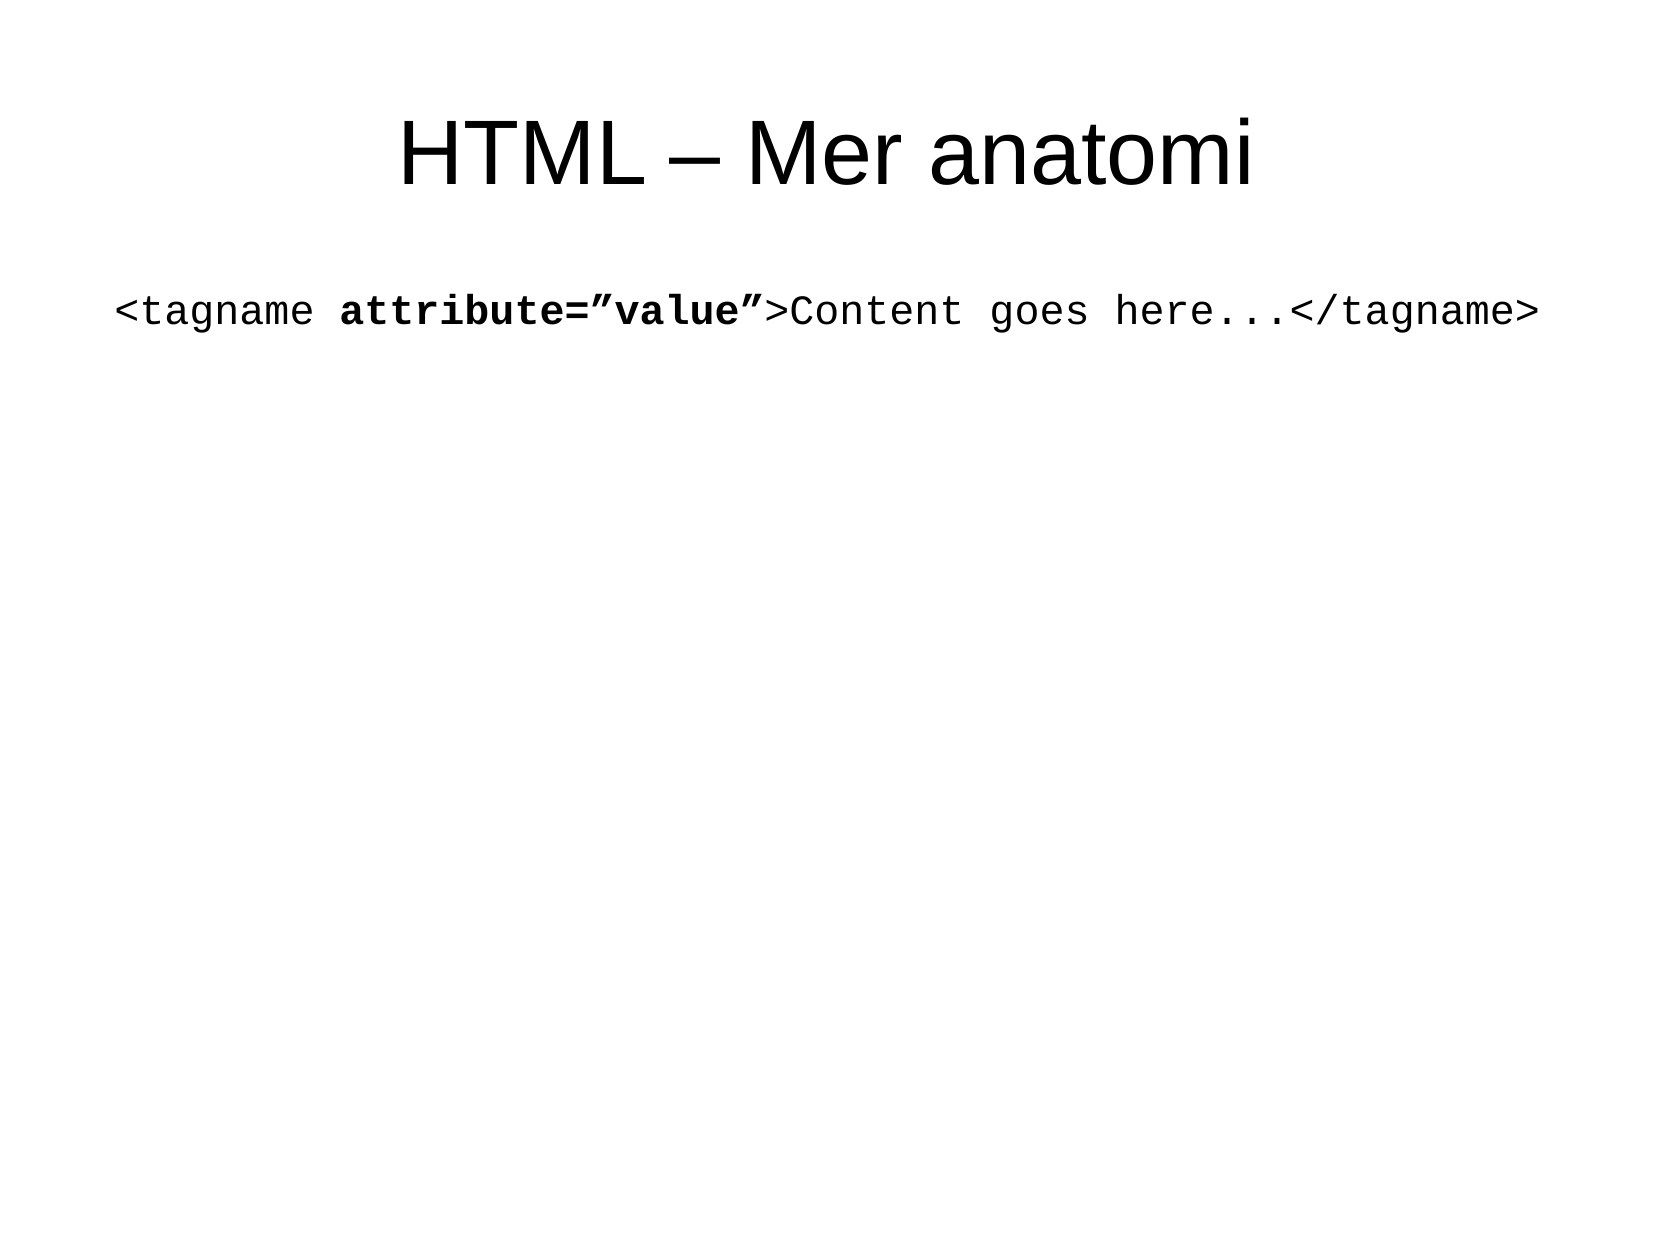

# HTML – Mer anatomi
<tagname attribute=”value”>Content goes here...</tagname>